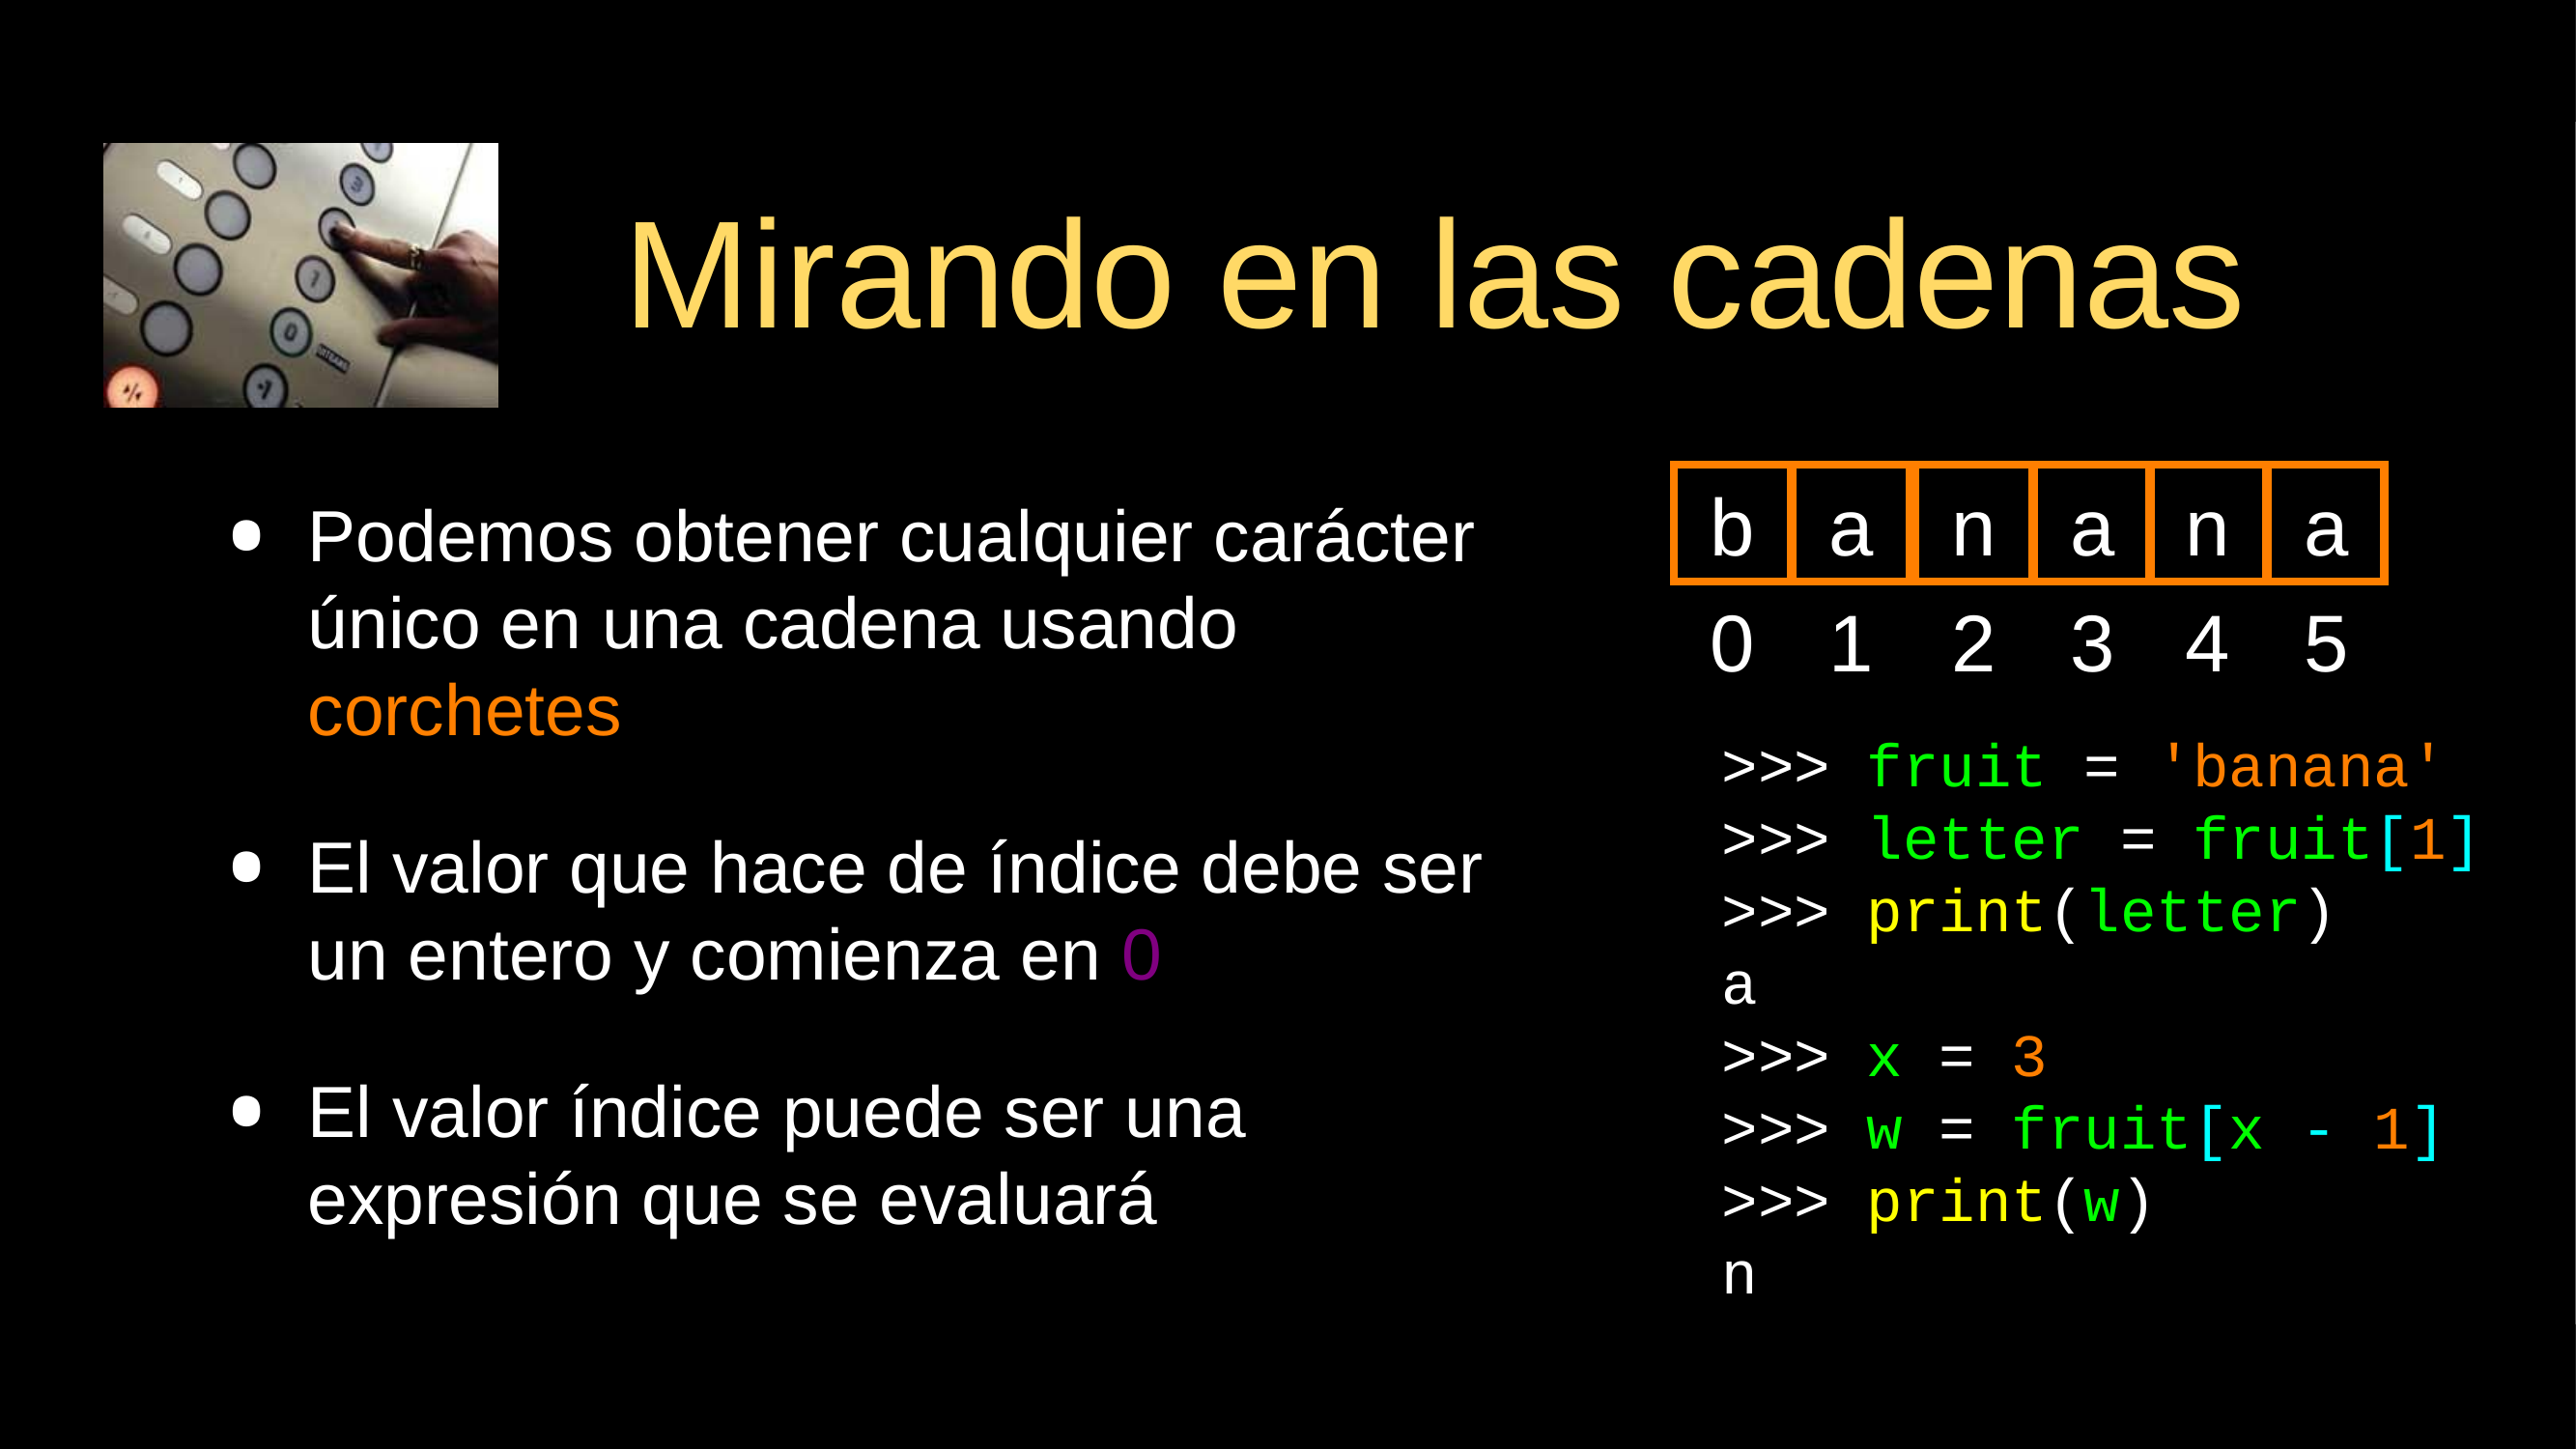

# Mirando en las cadenas
Podemos obtener cualquier carácter único en una cadena usando corchetes
El valor que hace de índice debe ser un entero y comienza en 0
El valor índice puede ser una expresión que se evaluará
b
a
n
a
n
a
0
1
2
3
4
5
>>> fruit = 'banana'
>>> letter = fruit[1]
>>> print(letter)
a
>>> x = 3
>>> w = fruit[x - 1]
>>> print(w)
n